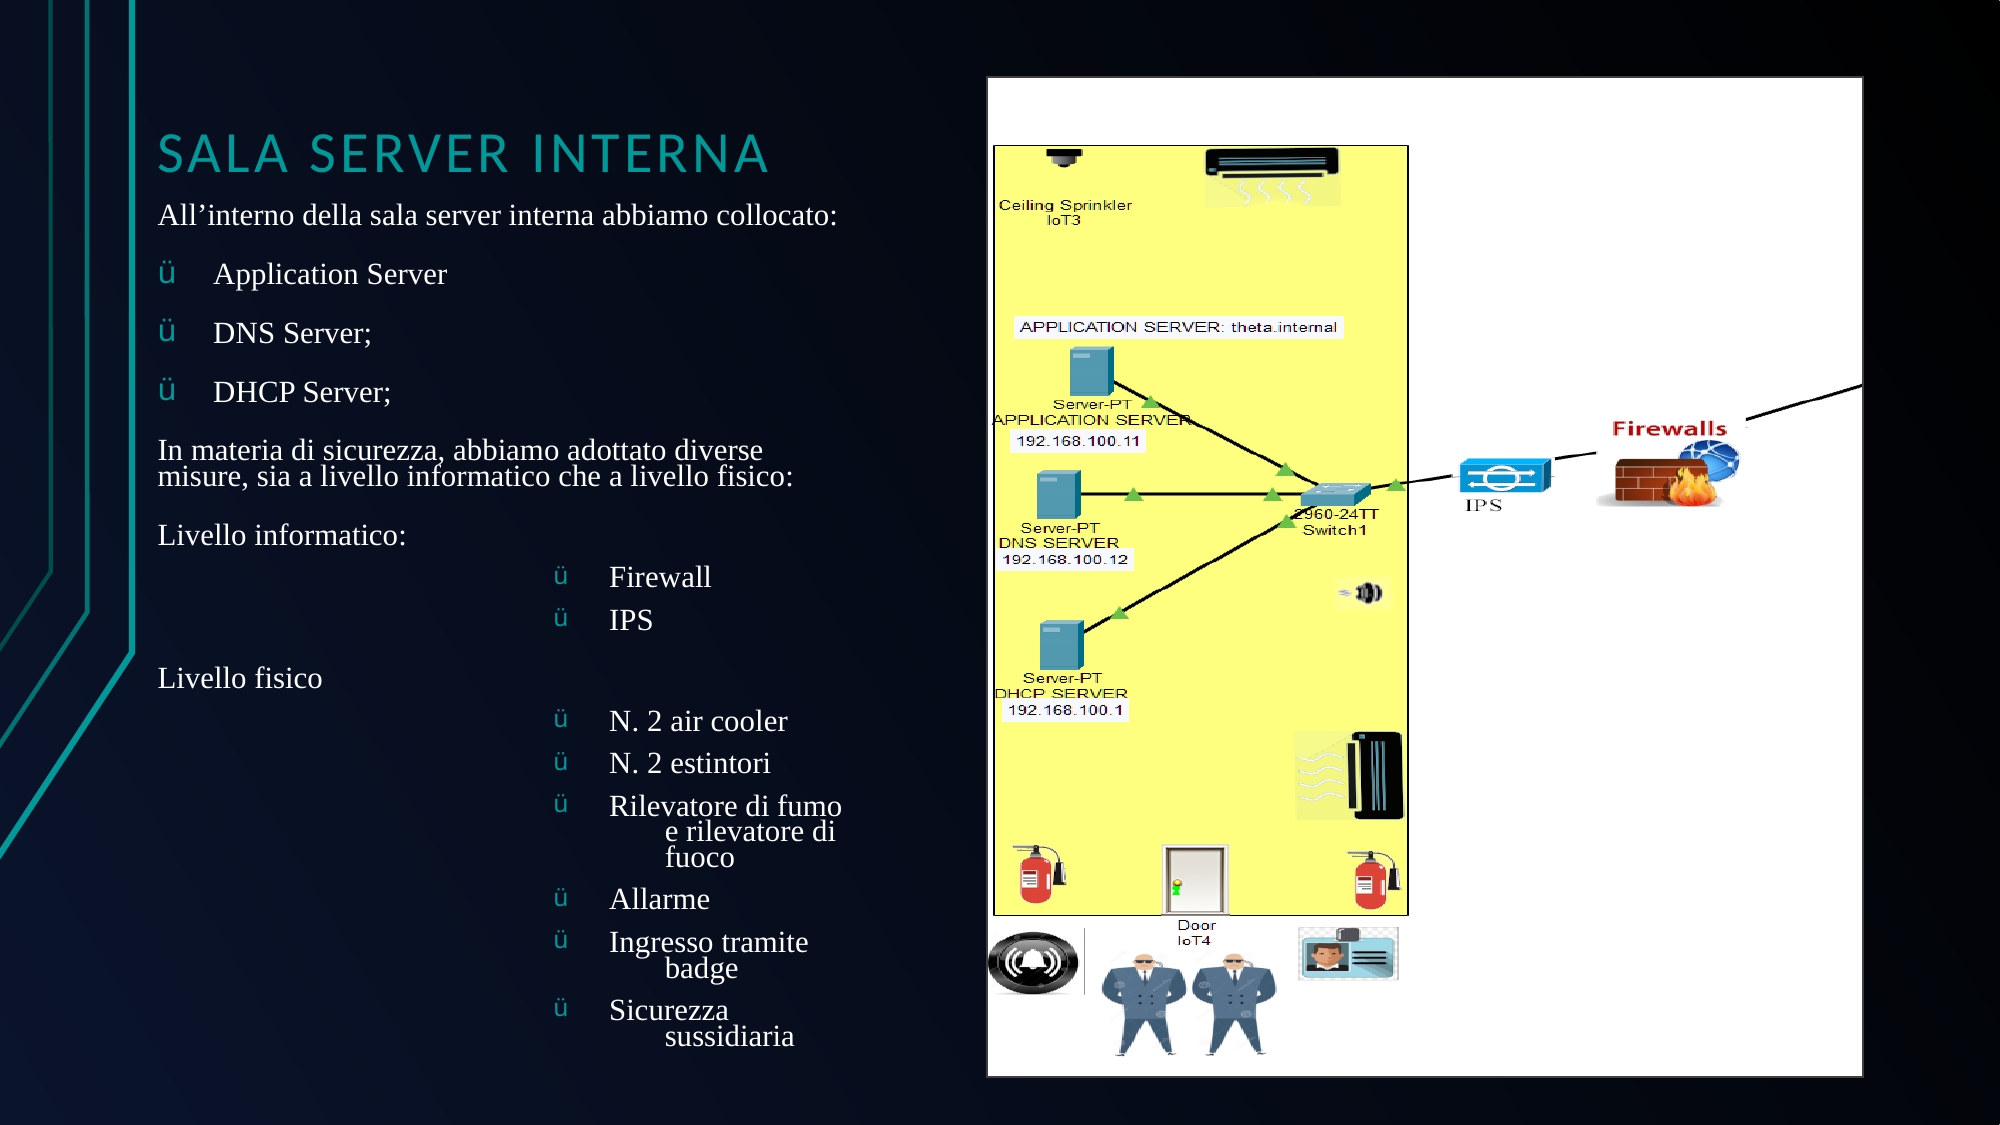

# SALA SERVER INTERNA
All’interno della sala server interna abbiamo collocato:
Application Server
DNS Server;
DHCP Server;
In materia di sicurezza, abbiamo adottato diverse misure, sia a livello informatico che a livello fisico:
Livello informatico:
Firewall
IPS
Livello fisico
N. 2 air cooler
N. 2 estintori
Rilevatore di fumo e rilevatore di fuoco
Allarme
Ingresso tramite badge
Sicurezza sussidiaria